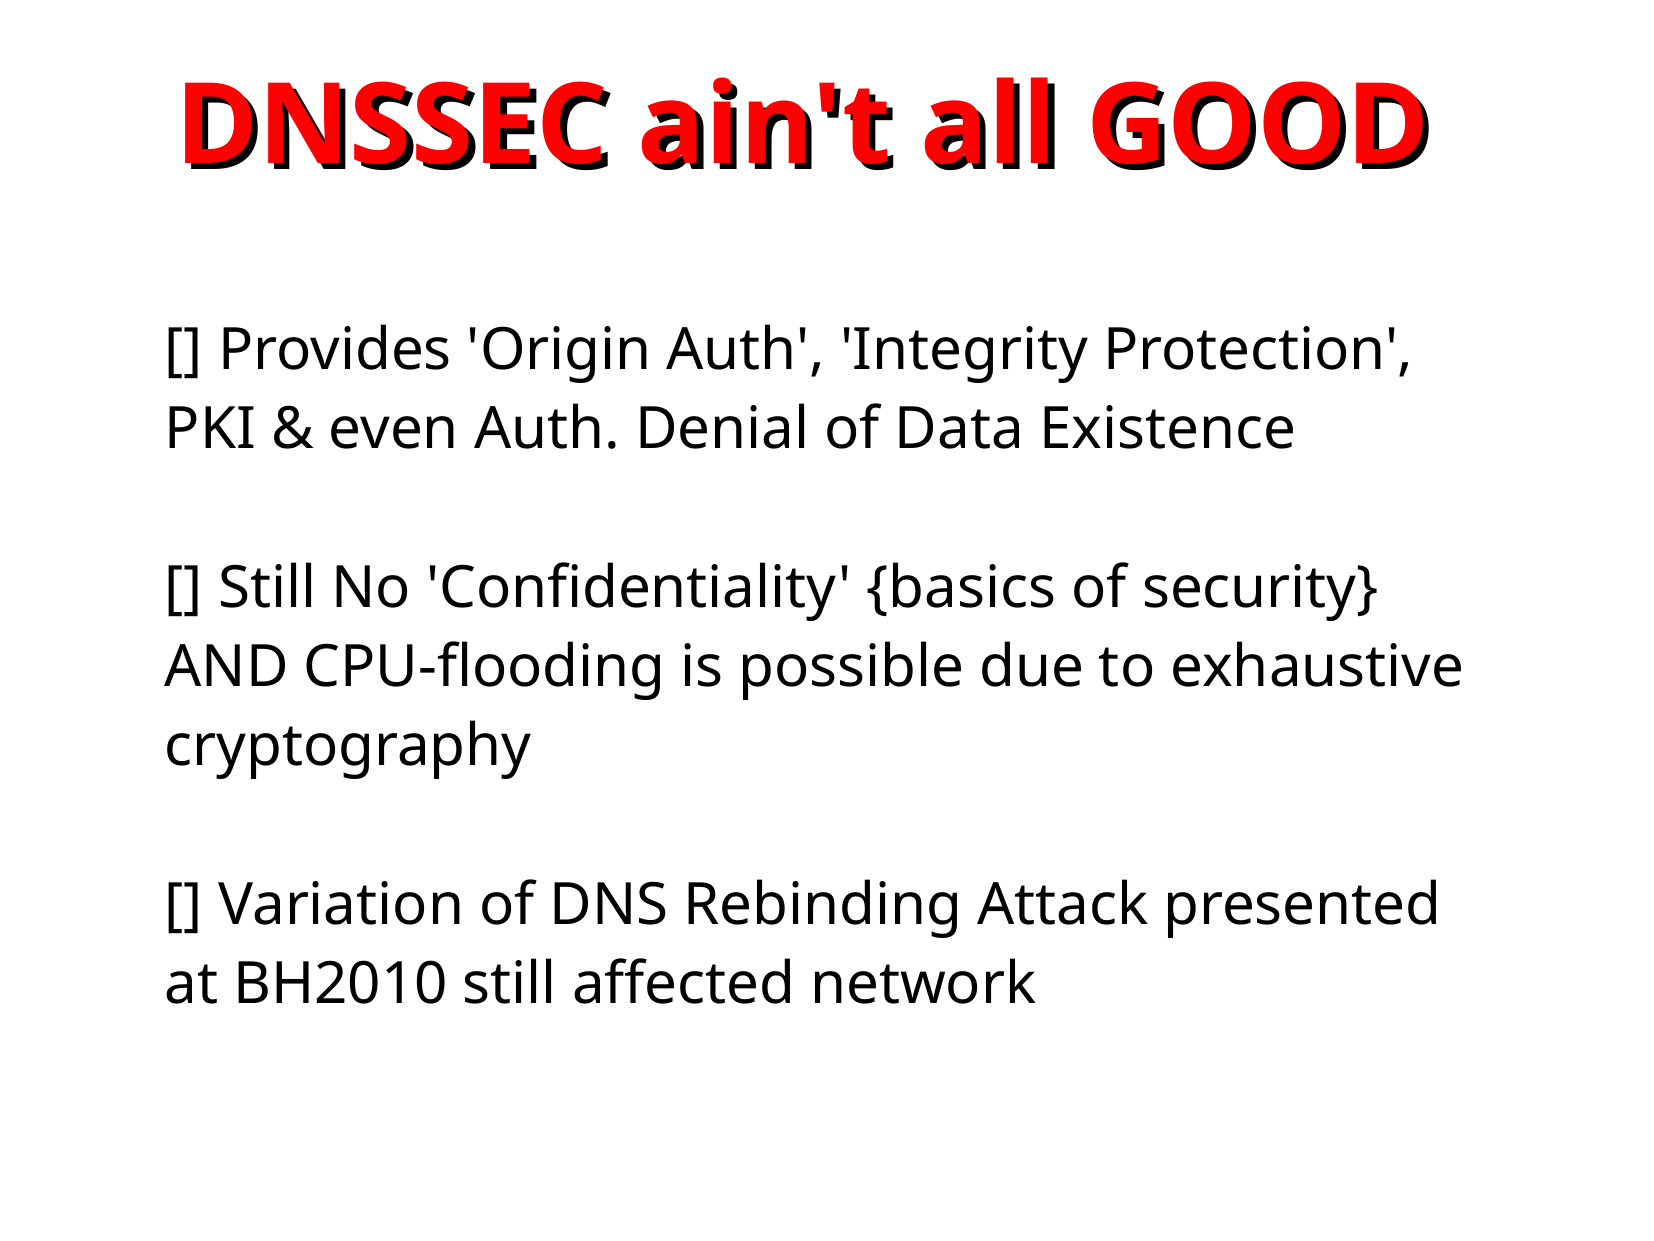

DNSSEC ain't all GOOD
[] Provides 'Origin Auth', 'Integrity Protection', PKI & even Auth. Denial of Data Existence
[] Still No 'Confidentiality' {basics of security} AND CPU-flooding is possible due to exhaustive cryptography
[] Variation of DNS Rebinding Attack presented at BH2010 still affected network